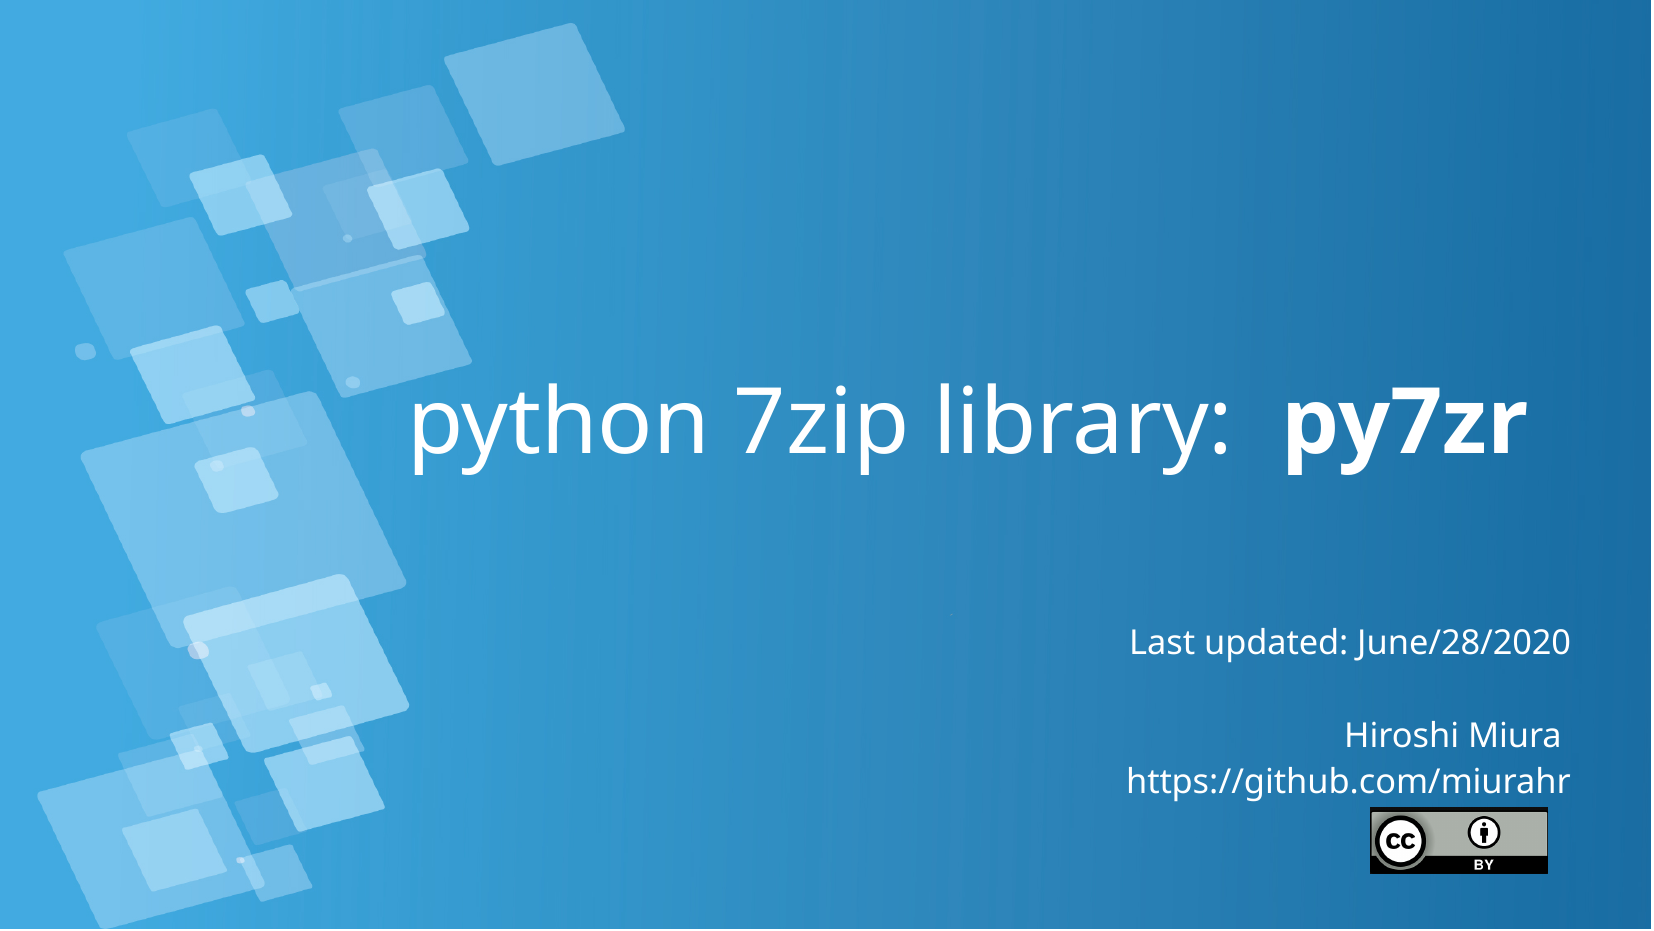

# python 7zip library: py7zr
Last updated: June/28/2020
Hiroshi Miura
https://github.com/miurahr